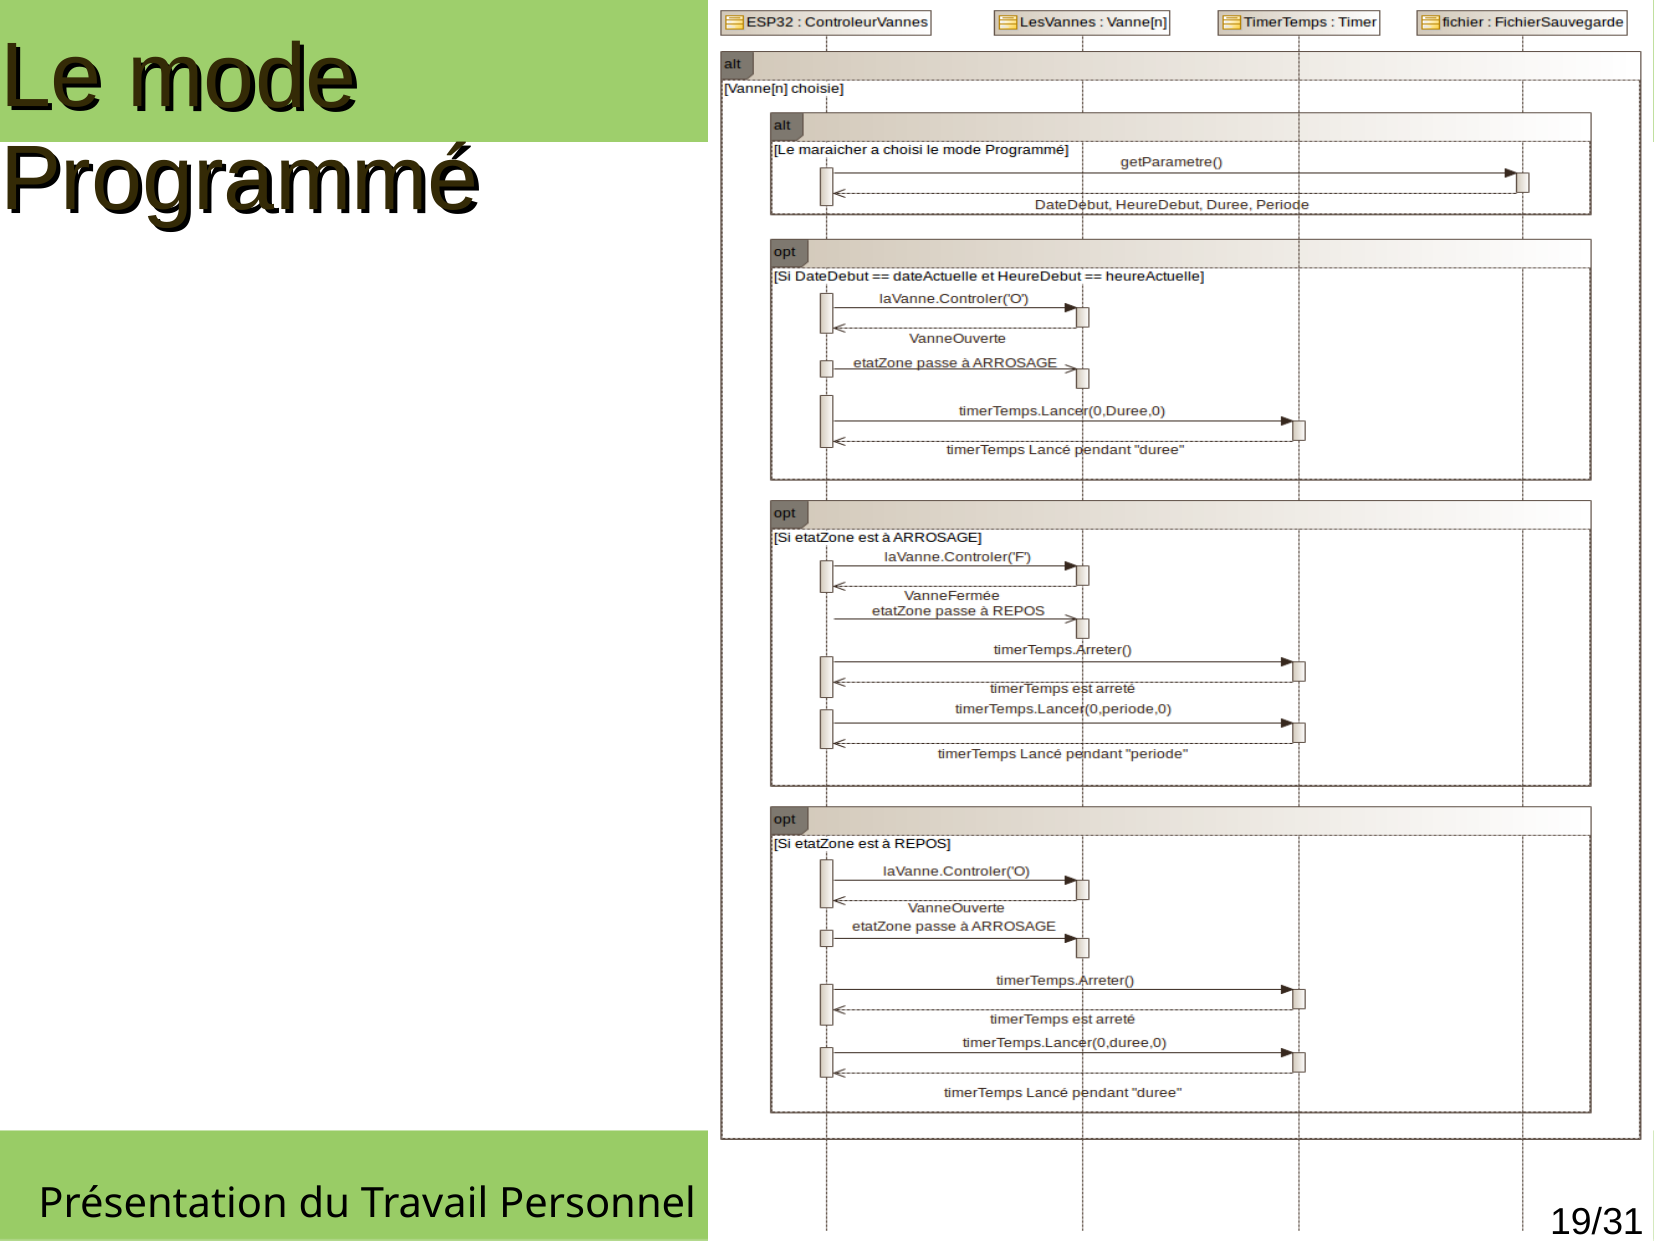

# Le mode Programmé
Présentation du Travail Personnel